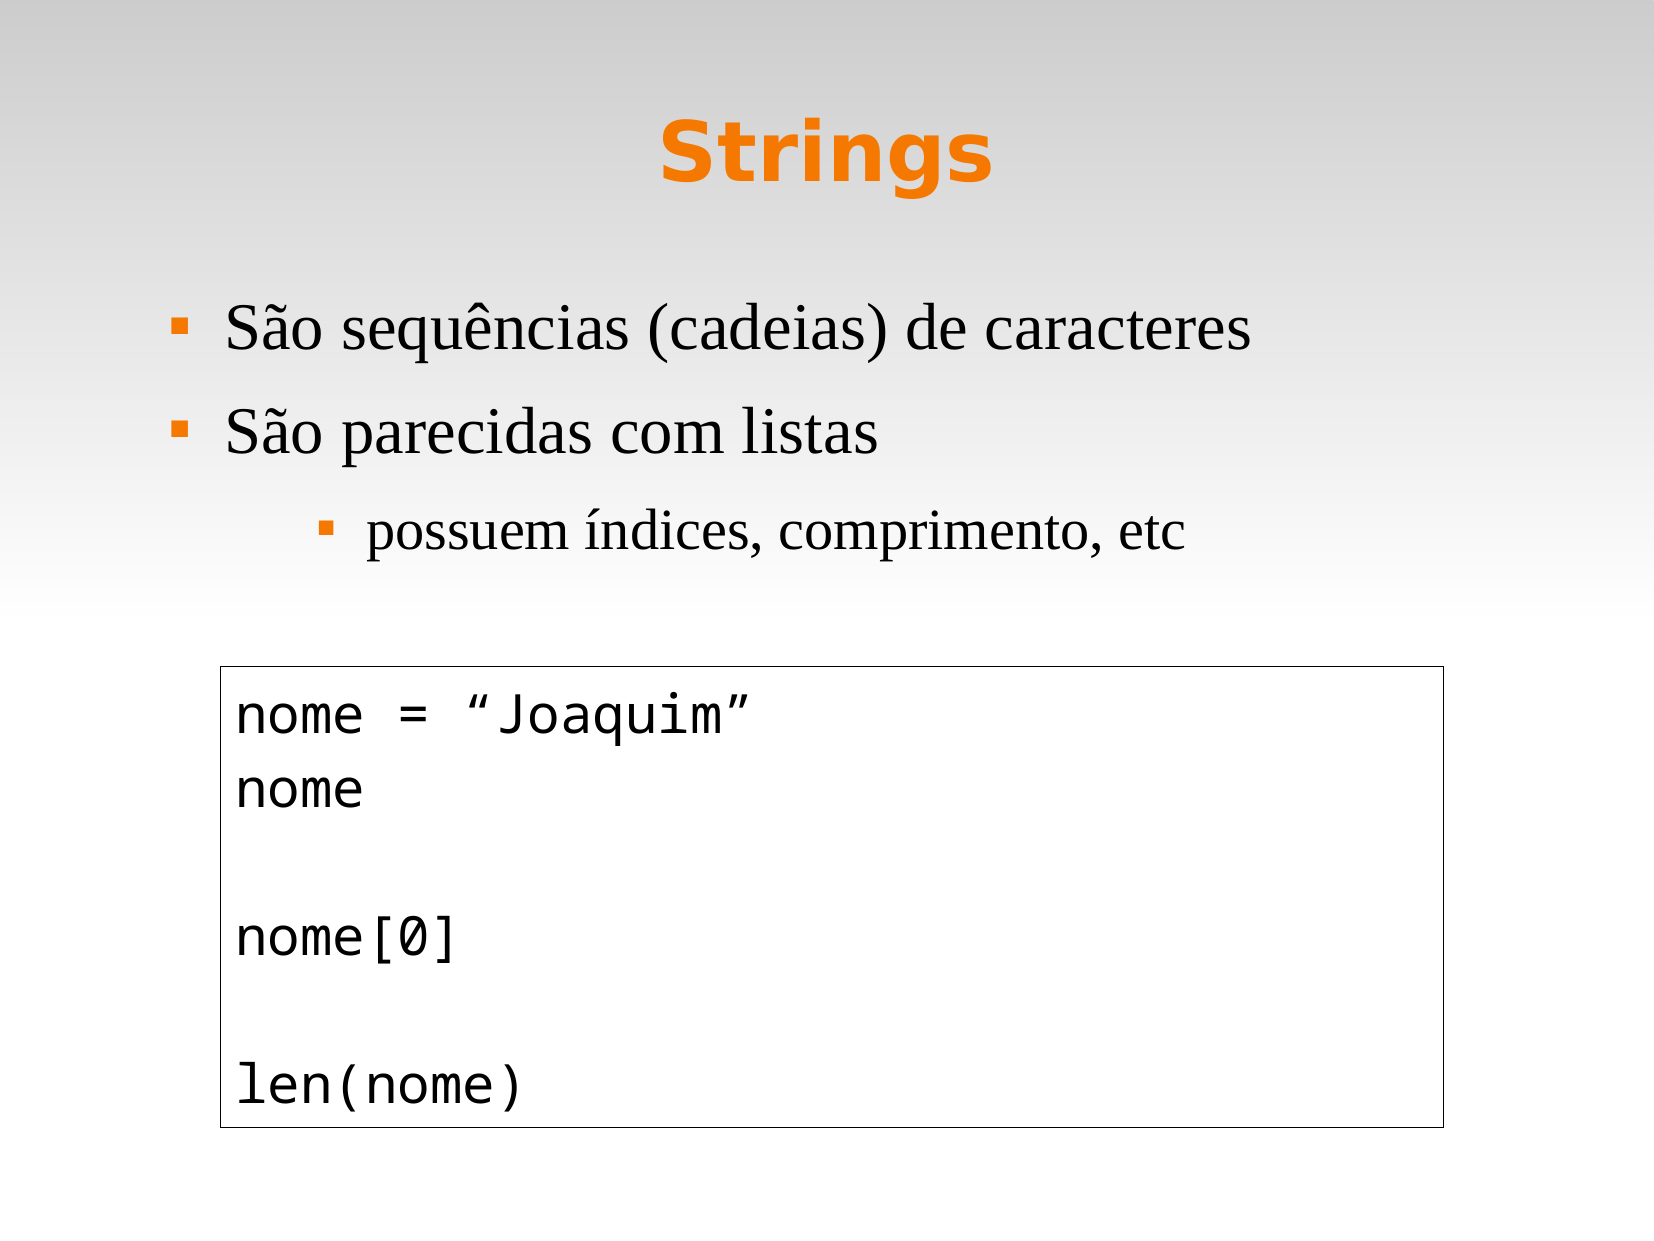

# Strings
São sequências (cadeias) de caracteres
São parecidas com listas
possuem índices, comprimento, etc
nome = “Joaquim”
nome
nome[0]
len(nome)